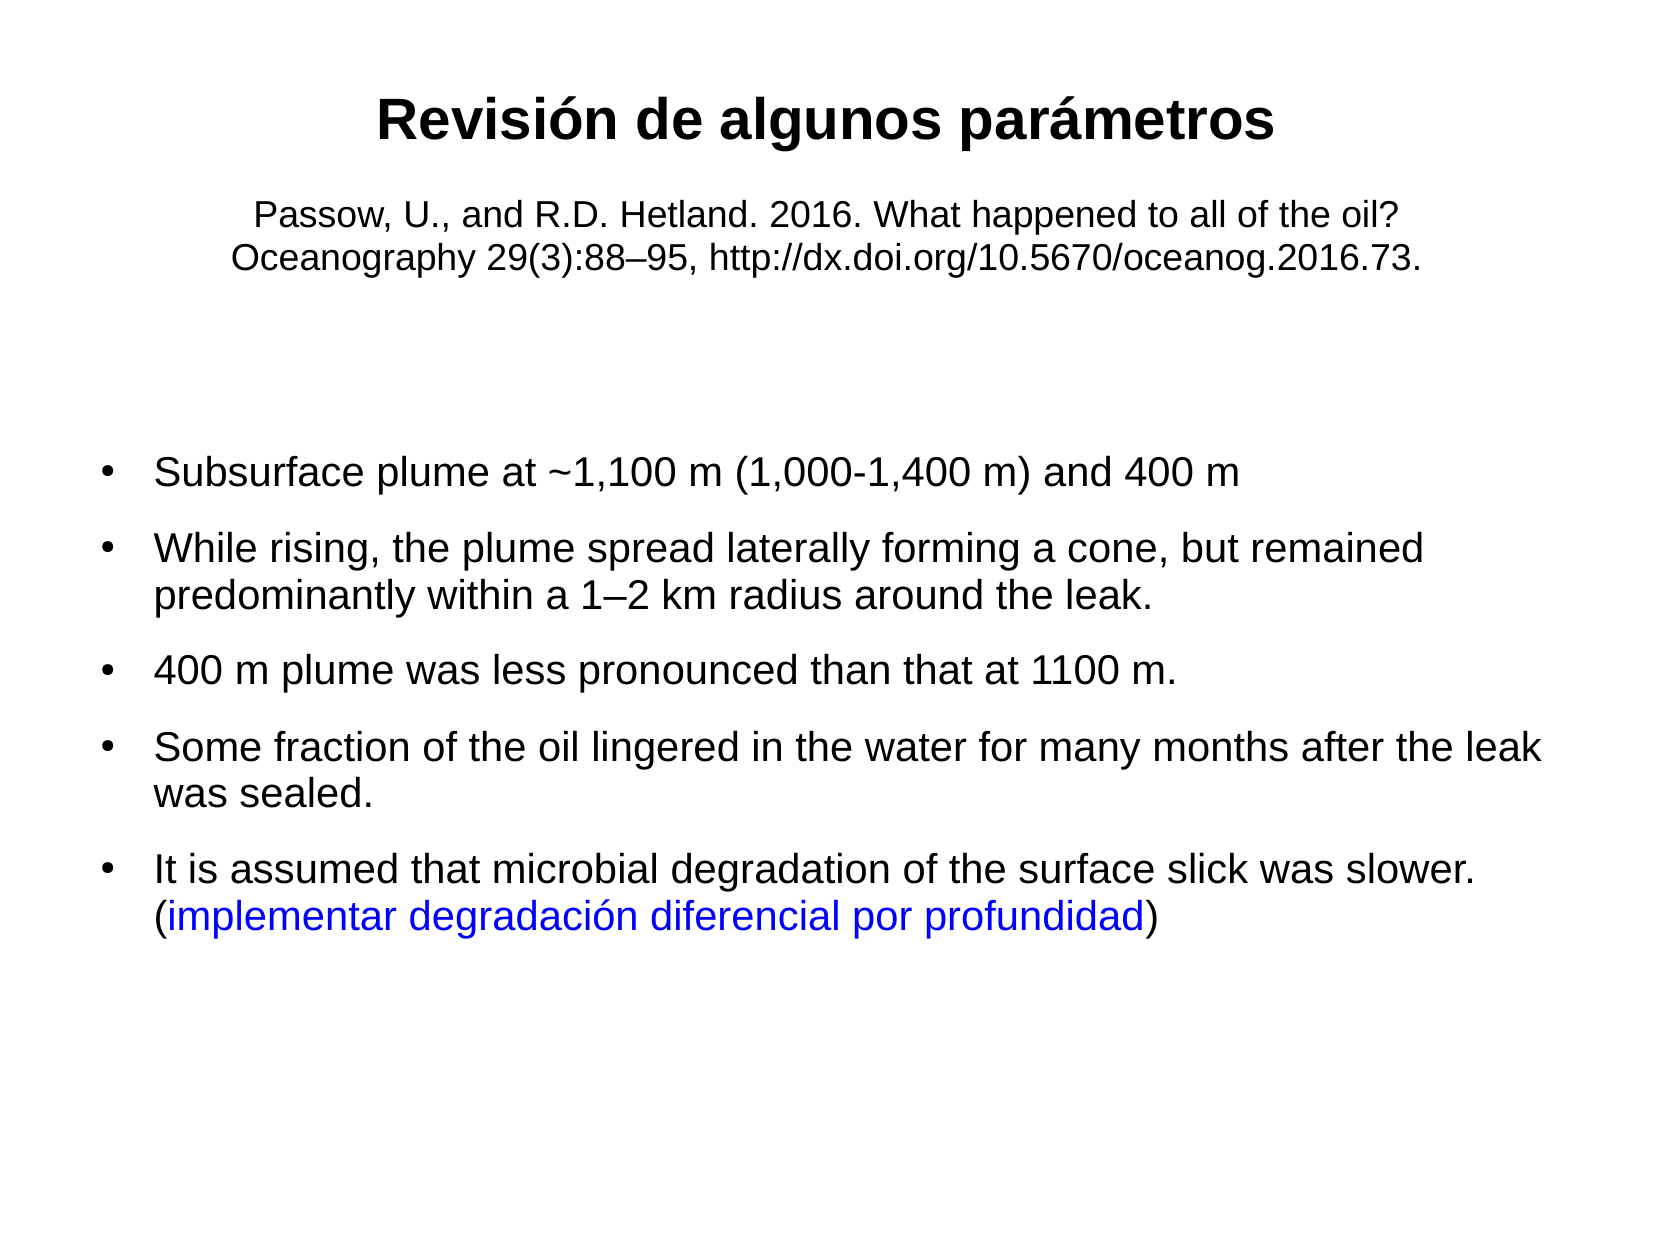

# Revisión de algunos parámetros Passow, U., and R.D. Hetland. 2016. What happened to all of the oil? Oceanography 29(3):88–95, http://dx.doi.org/10.5670/oceanog.2016.73.
Subsurface plume at ~1,100 m (1,000-1,400 m) and 400 m
While rising, the plume spread laterally forming a cone, but remained predominantly within a 1–2 km radius around the leak.
400 m plume was less pronounced than that at 1100 m.
Some fraction of the oil lingered in the water for many months after the leak was sealed.
It is assumed that microbial degradation of the surface slick was slower.(implementar degradación diferencial por profundidad)